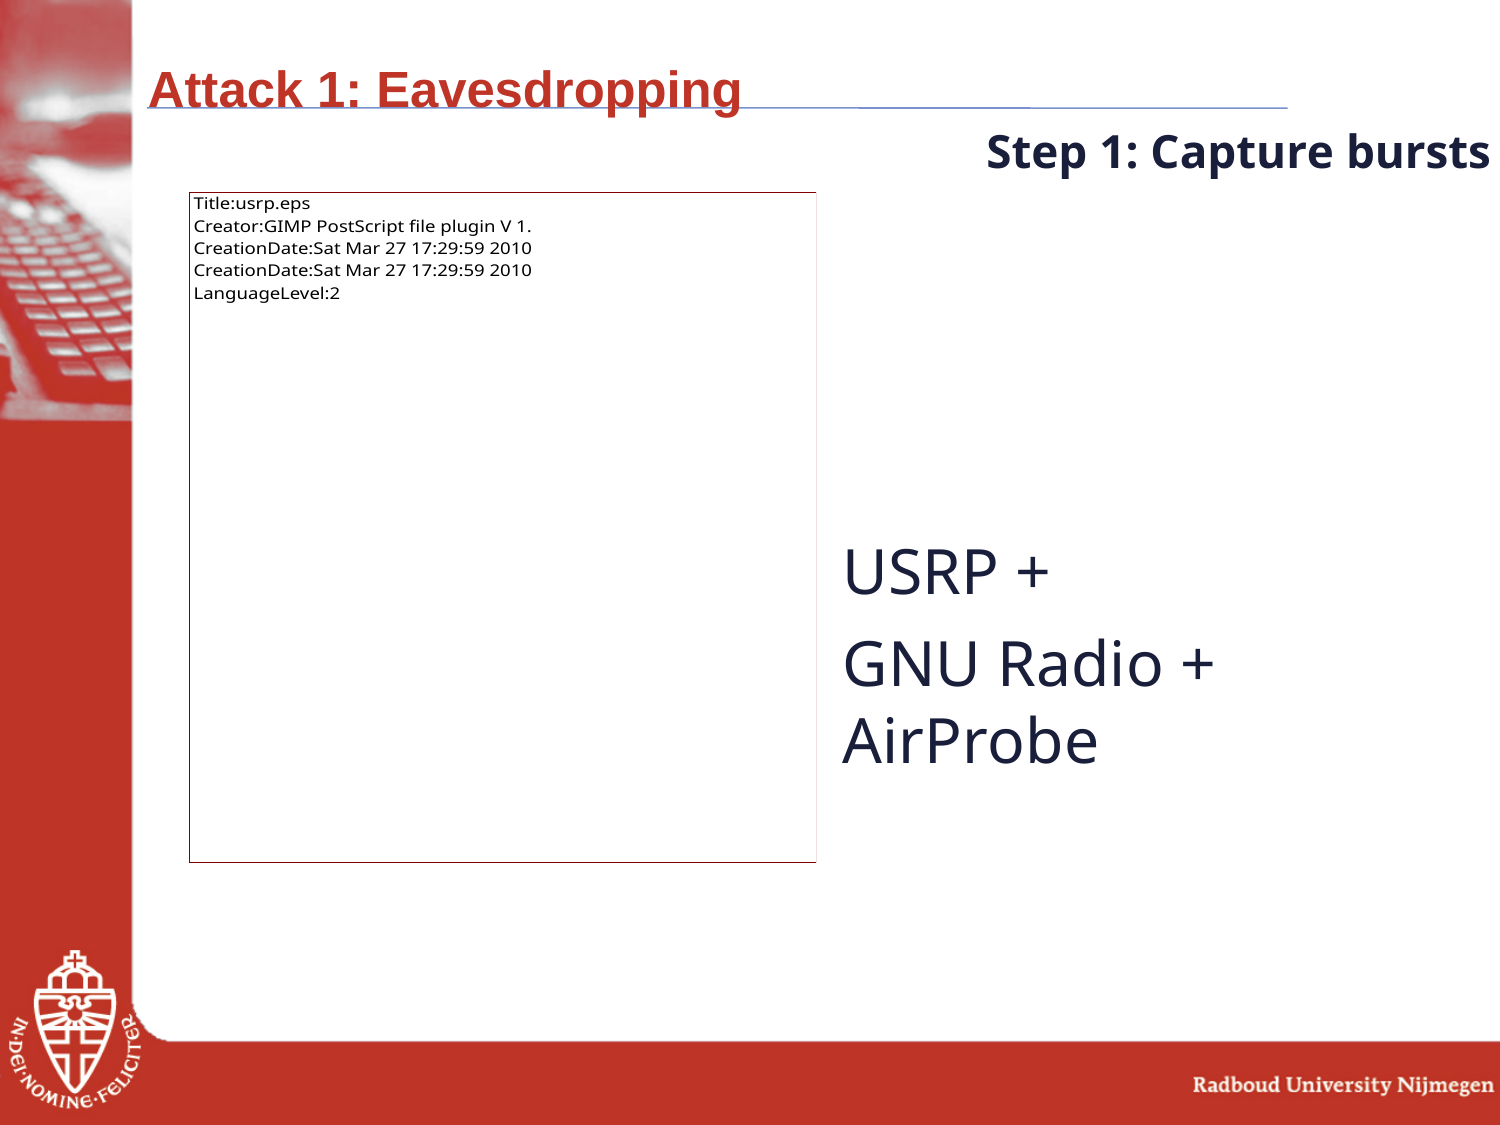

# Attack 1: Eavesdropping
Step 1: Capture bursts
USRP +
GNU Radio + AirProbe